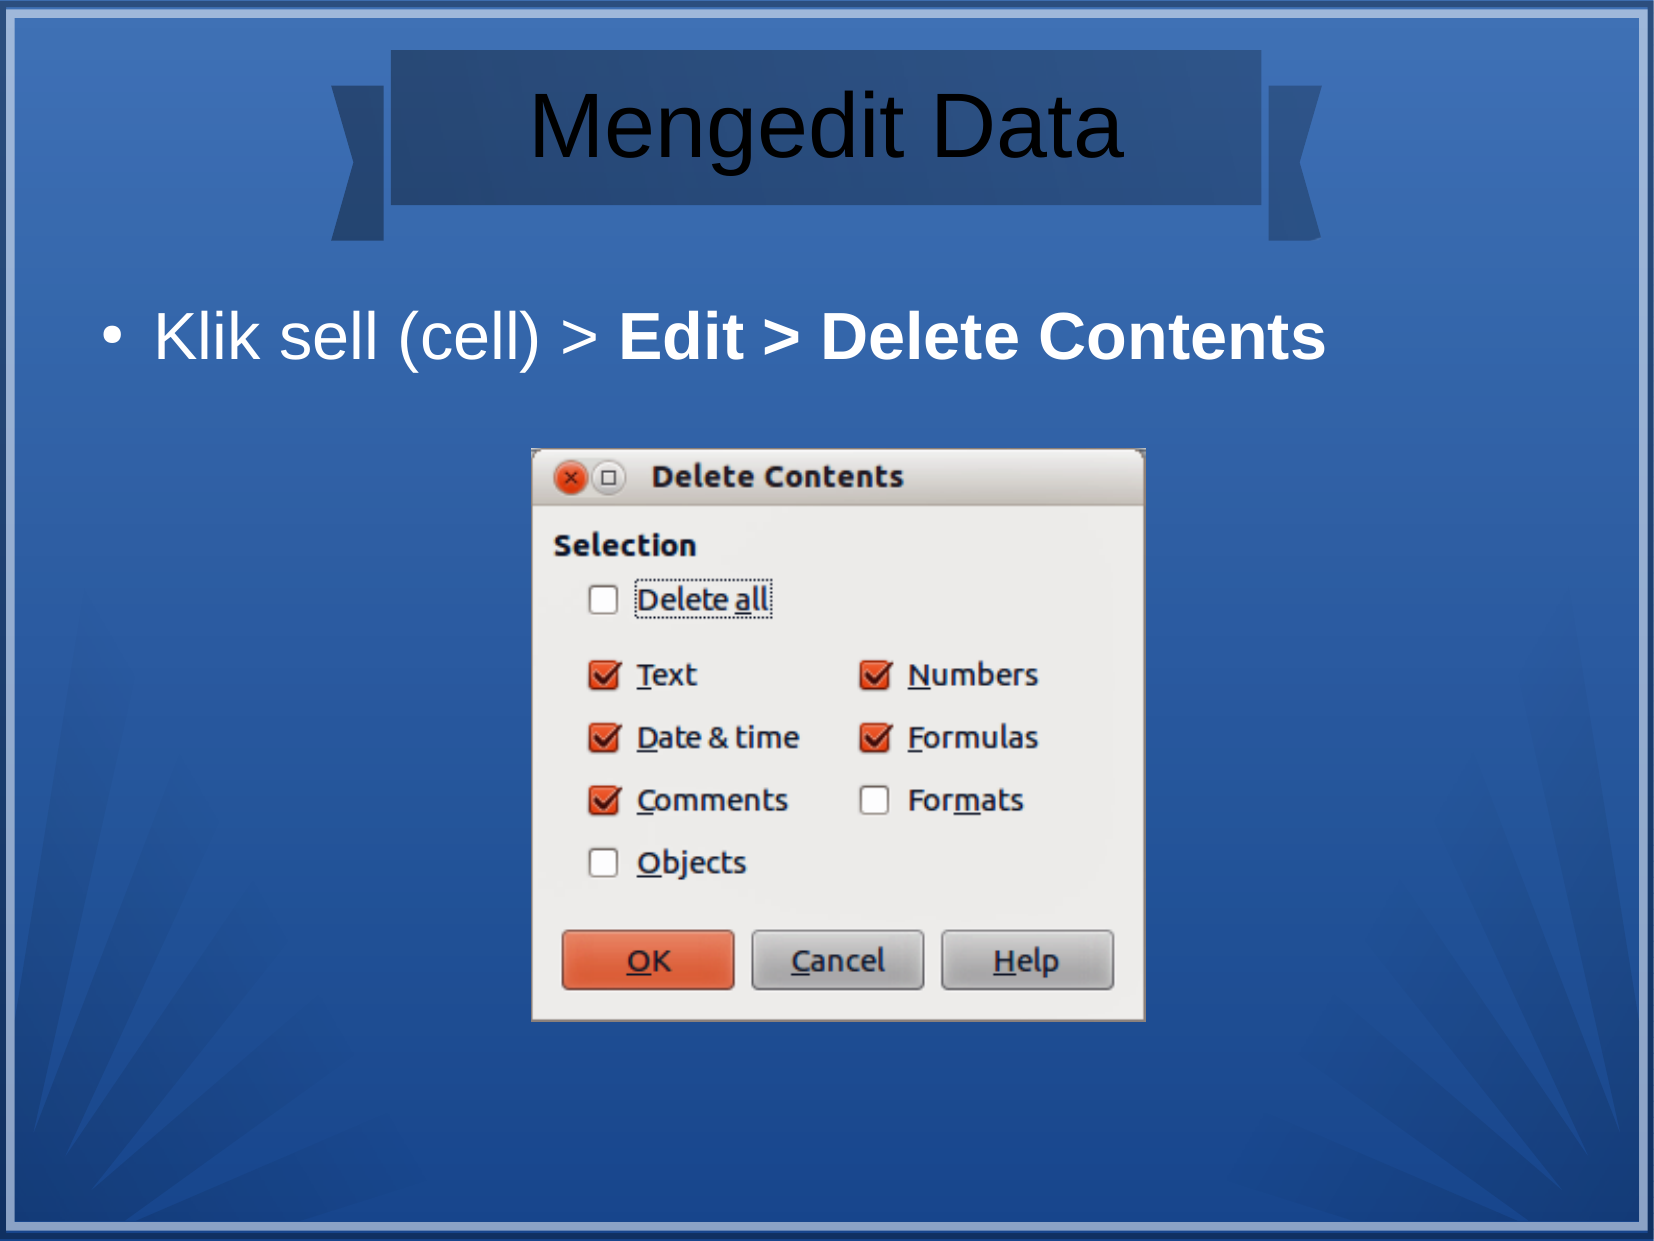

# Mengedit Data
Klik sell (cell) > Edit > Delete Contents